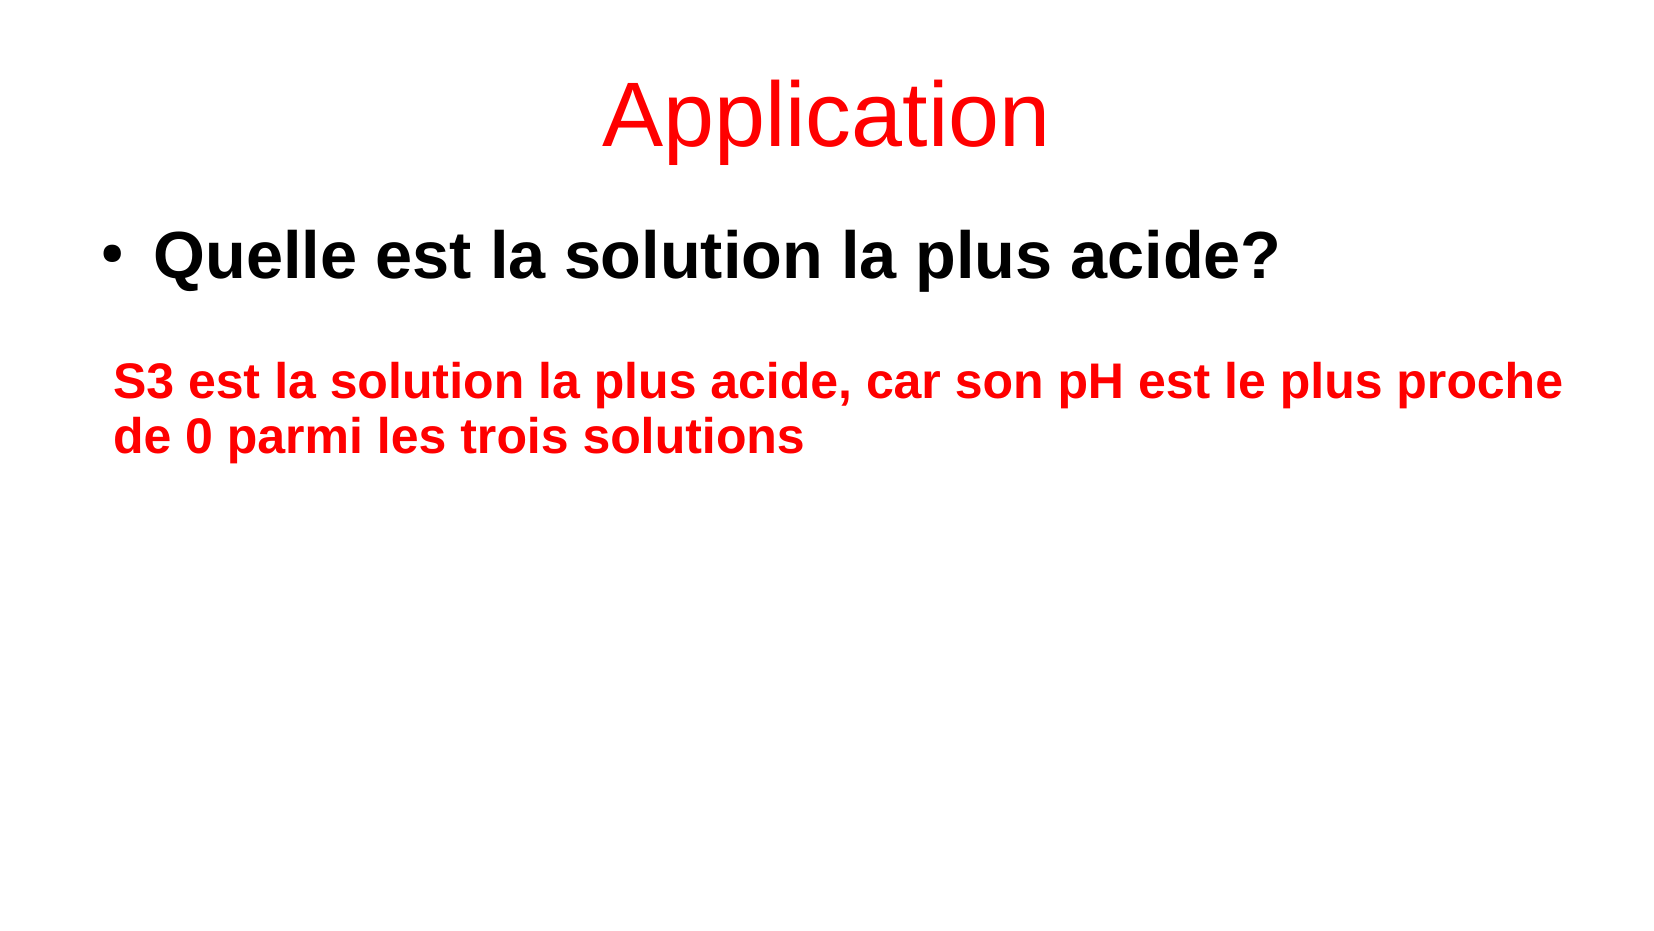

# Application
Quelle est la solution la plus acide?
S3 est la solution la plus acide, car son pH est le plus proche
de 0 parmi les trois solutions